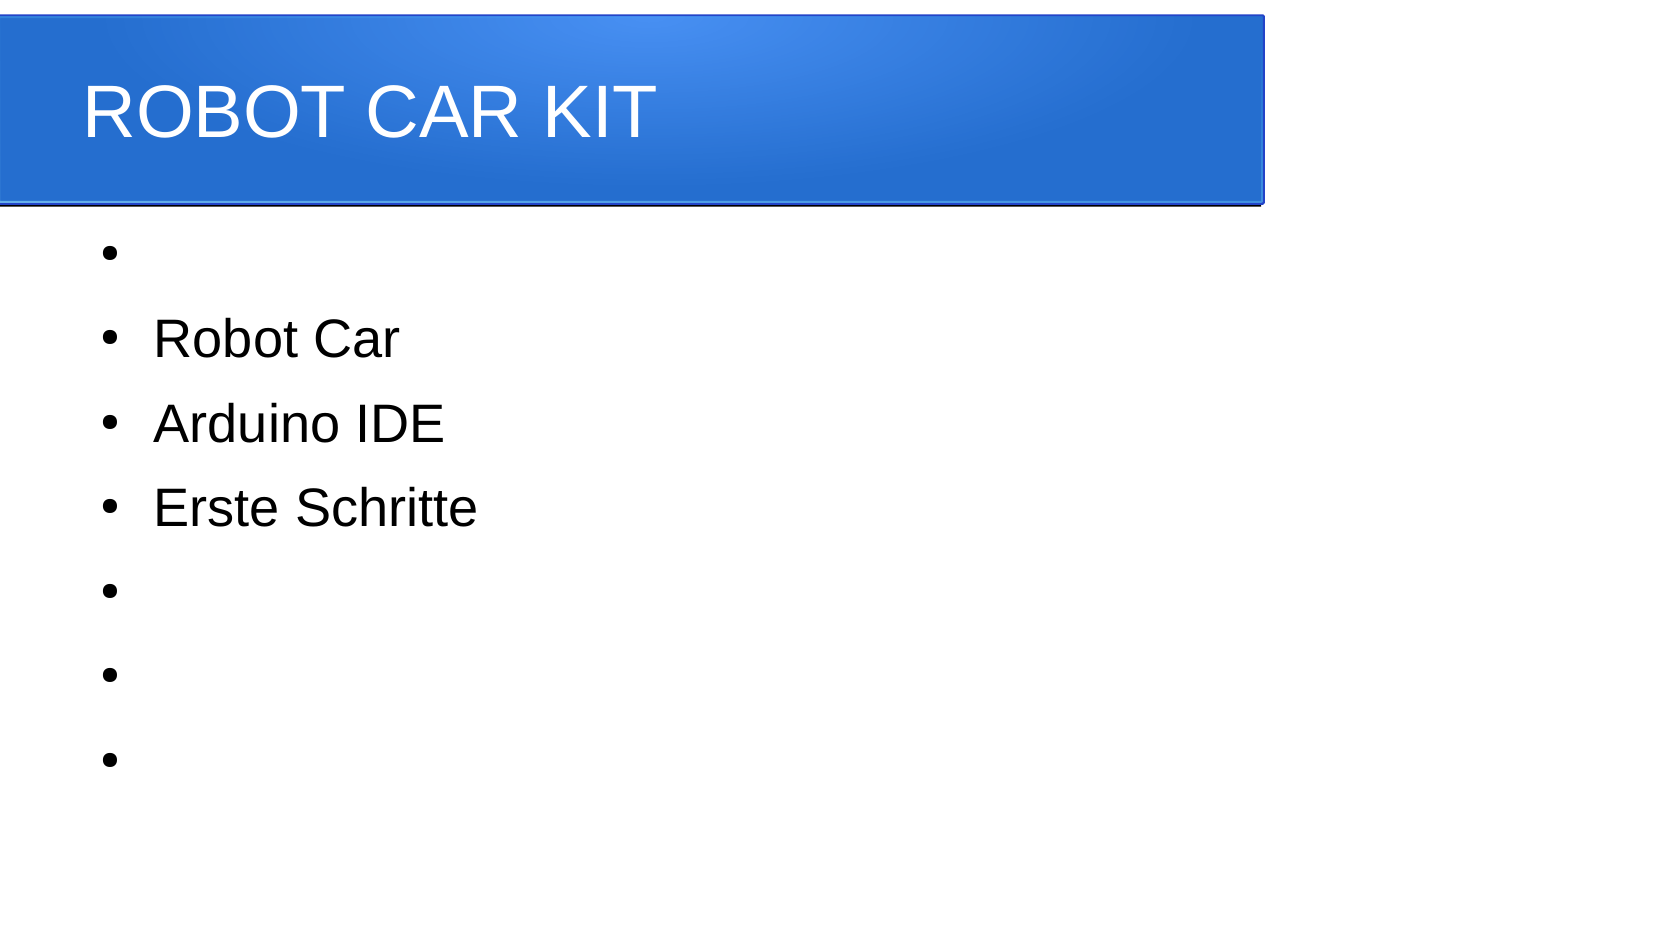

# ROBOT CAR KIT
Robot Car
Arduino IDE
Erste Schritte